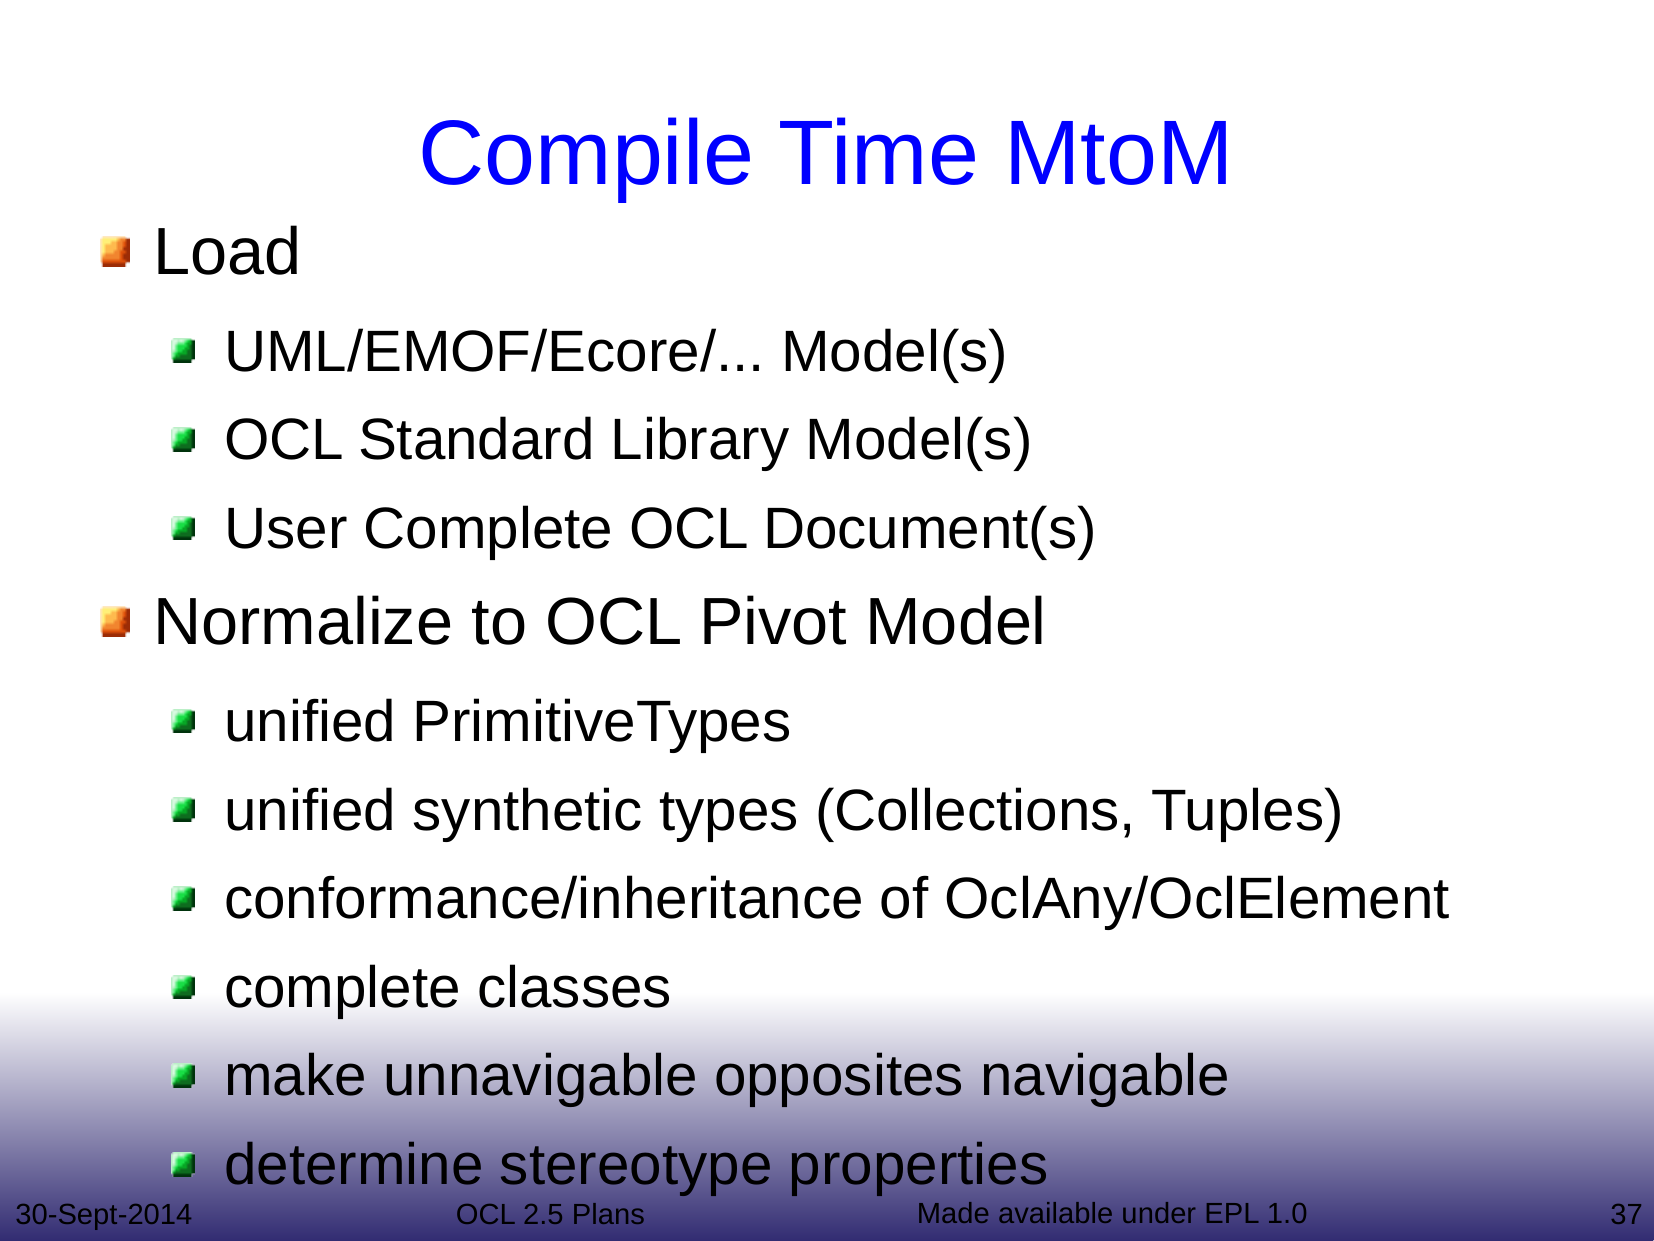

# Compile Time MtoM
Load
UML/EMOF/Ecore/... Model(s)
OCL Standard Library Model(s)
User Complete OCL Document(s)
Normalize to OCL Pivot Model
unified PrimitiveTypes
unified synthetic types (Collections, Tuples)
conformance/inheritance of OclAny/OclElement
complete classes
make unnavigable opposites navigable
determine stereotype properties
30-Sept-2014
OCL 2.5 Plans
37